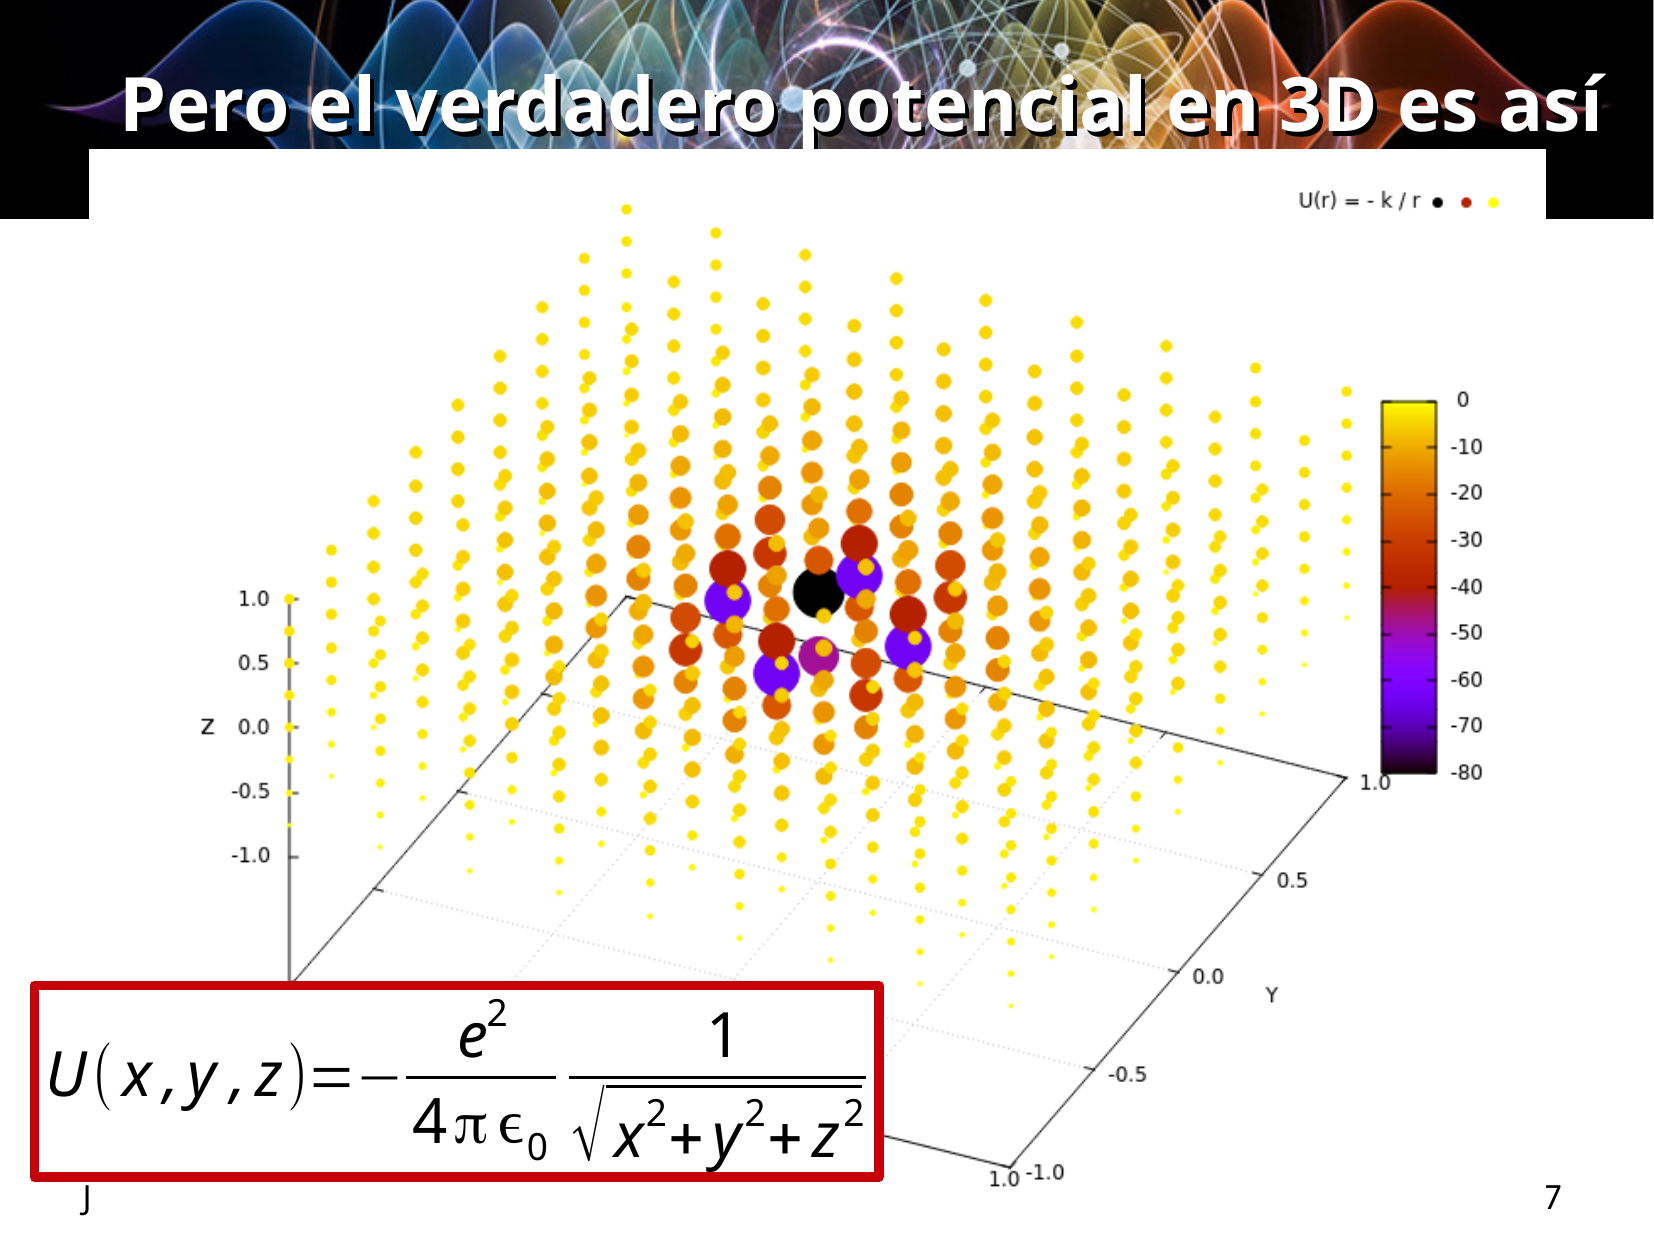

# Pero el verdadero potencial en 3D es así
Jun 06, 2017
H. Asorey - Moderna A 2017 - U05C01
7